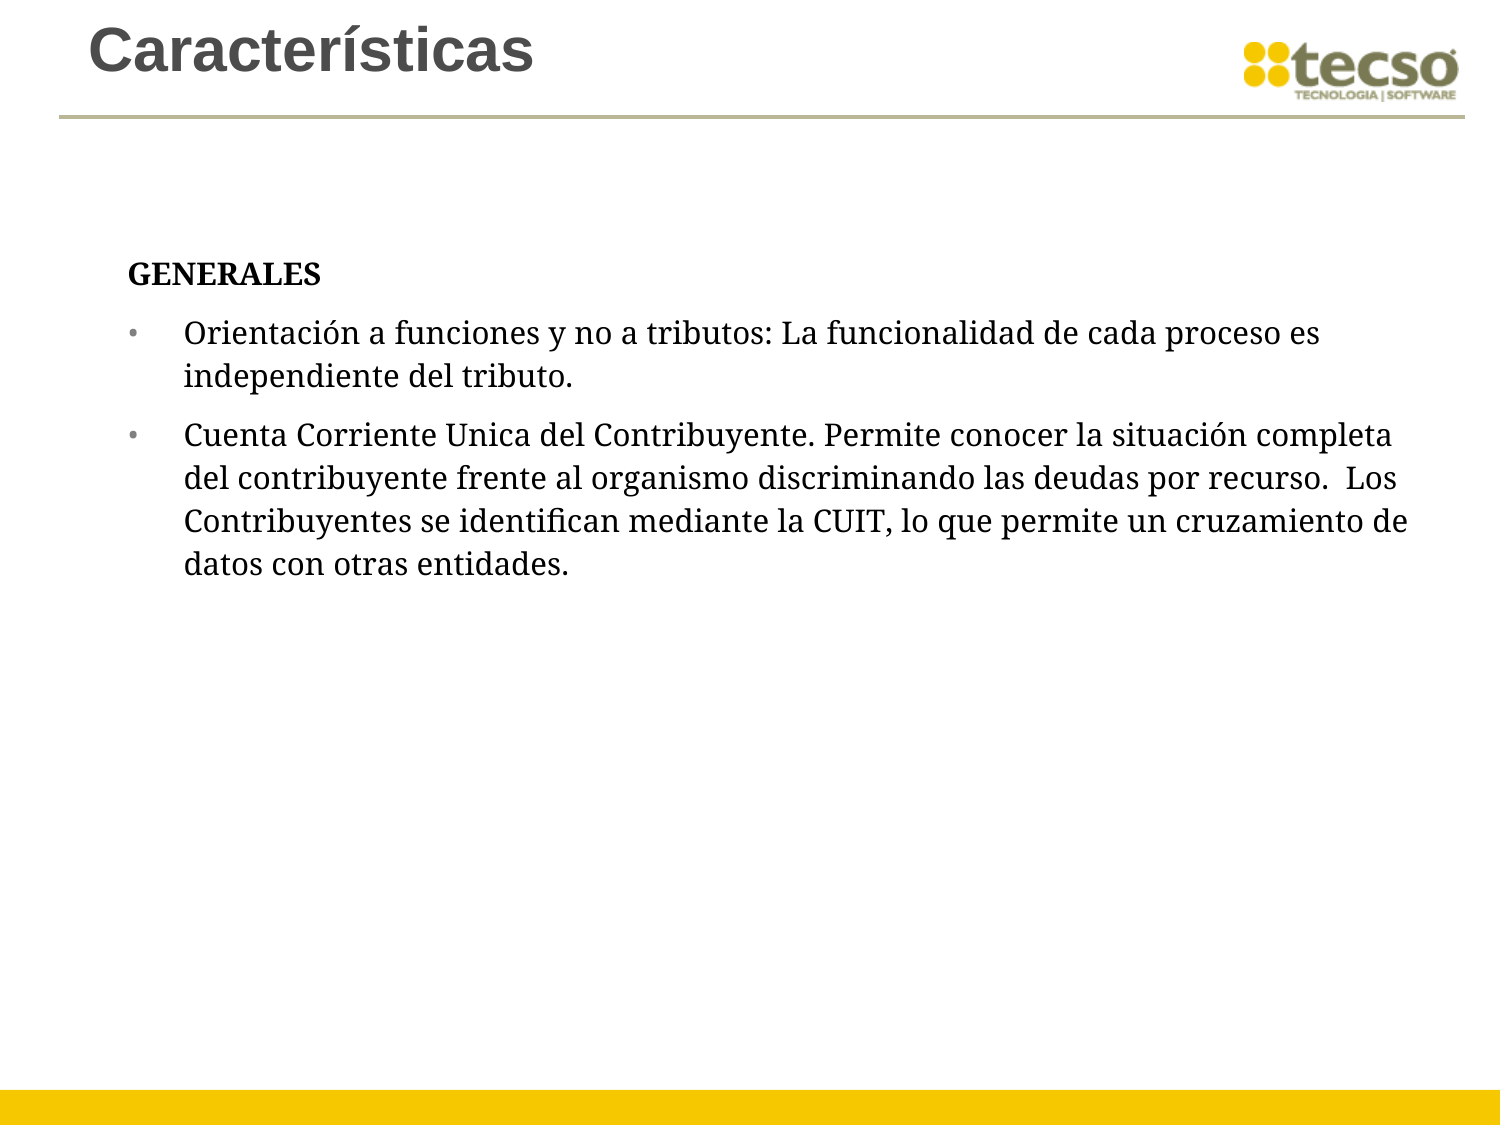

# Características
GENERALES
Orientación a funciones y no a tributos: La funcionalidad de cada proceso es independiente del tributo.
Cuenta Corriente Unica del Contribuyente. Permite conocer la situación completa del contribuyente frente al organismo discriminando las deudas por recurso. Los Contribuyentes se identifican mediante la CUIT, lo que permite un cruzamiento de datos con otras entidades.